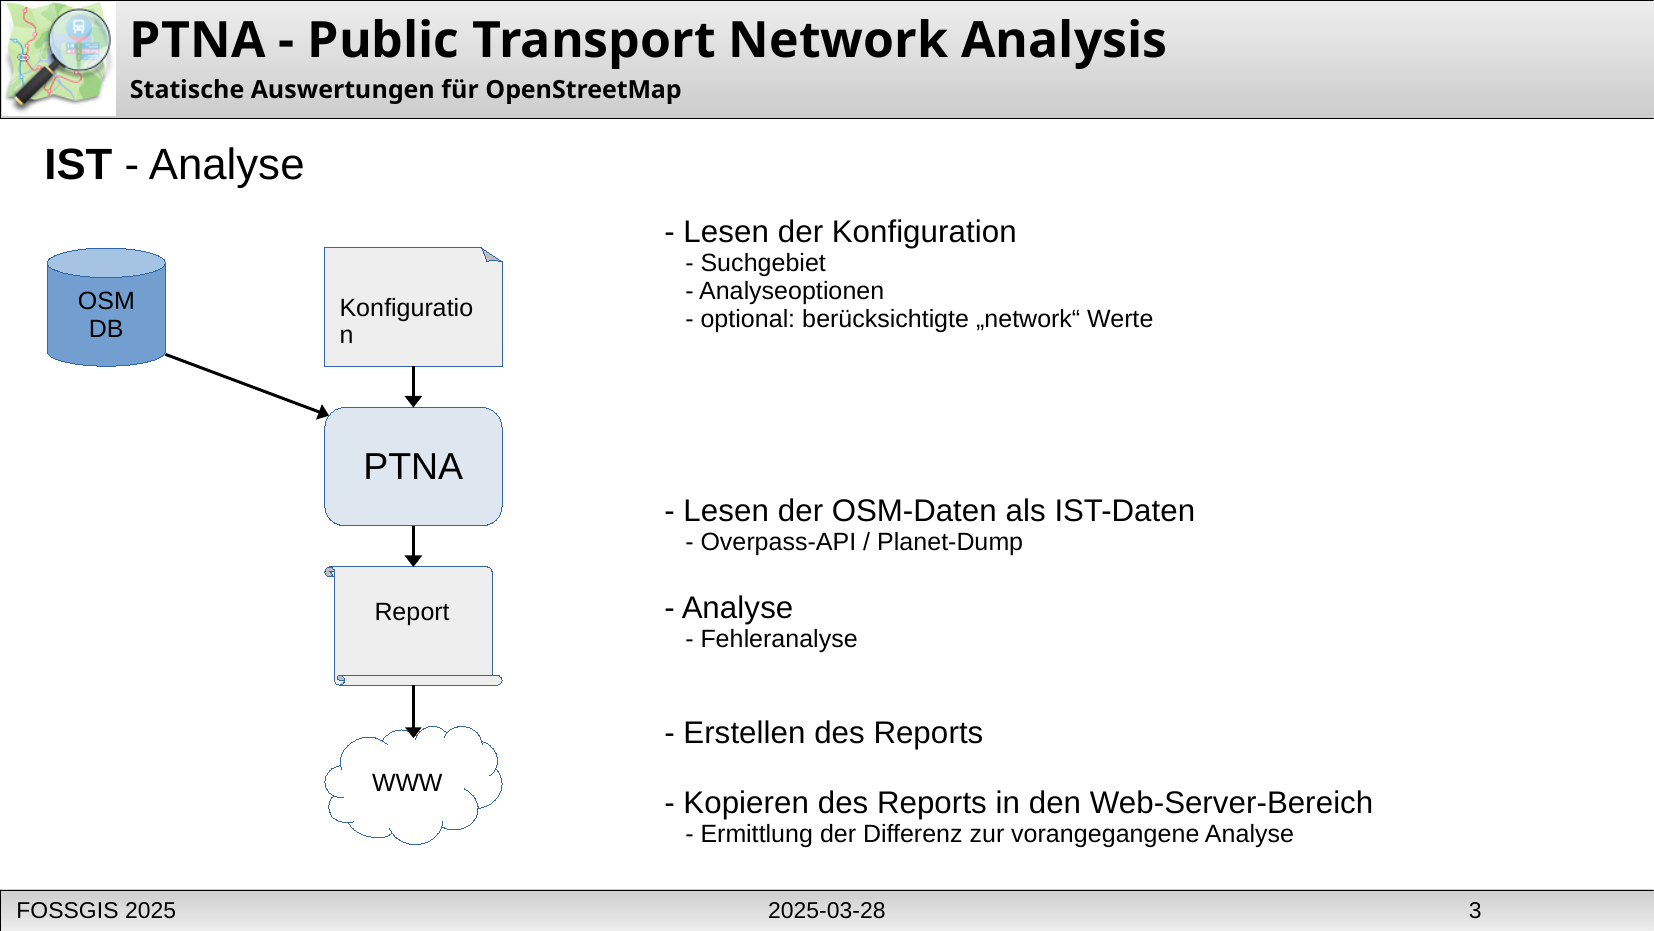

PTNA - Public Transport Network Analysis
Statische Auswertungen für OpenStreetMap
IST - Analyse
- Lesen der Konfiguration
 - Suchgebiet
 - Analyseoptionen
 - optional: berücksichtigte „network“ Werte
- Lesen der OSM-Daten als IST-Daten
 - Overpass-API / Planet-Dump
- Analyse
 - Fehleranalyse
- Erstellen des Reports
- Kopieren des Reports in den Web-Server-Bereich
 - Ermittlung der Differenz zur vorangegangene Analyse
OSM DB
Konfiguration
PTNA
 Report
WWW
FOSSGIS 2025
2025-03-28